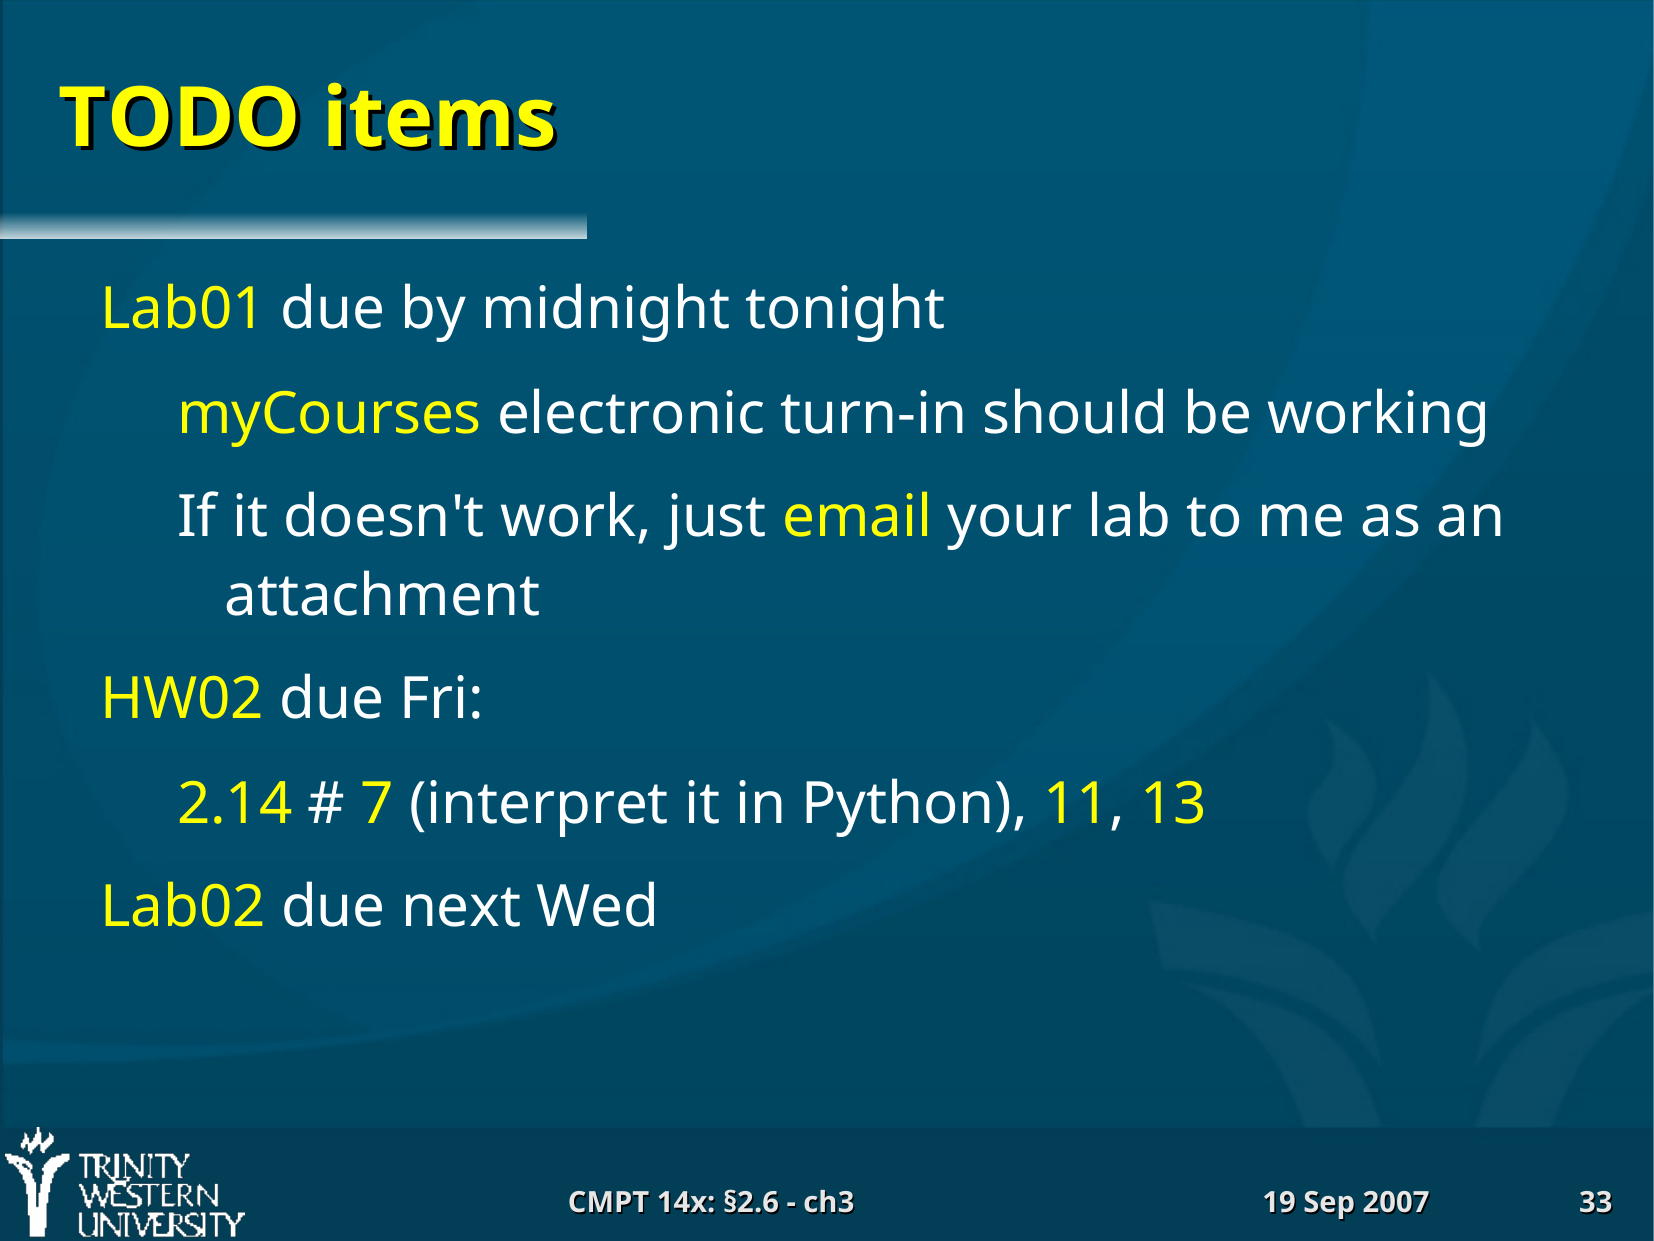

# TODO items
Lab01 due by midnight tonight
myCourses electronic turn-in should be working
If it doesn't work, just email your lab to me as an attachment
HW02 due Fri:
2.14 # 7 (interpret it in Python), 11, 13
Lab02 due next Wed
CMPT 14x: §2.6 - ch3
19 Sep 2007
33